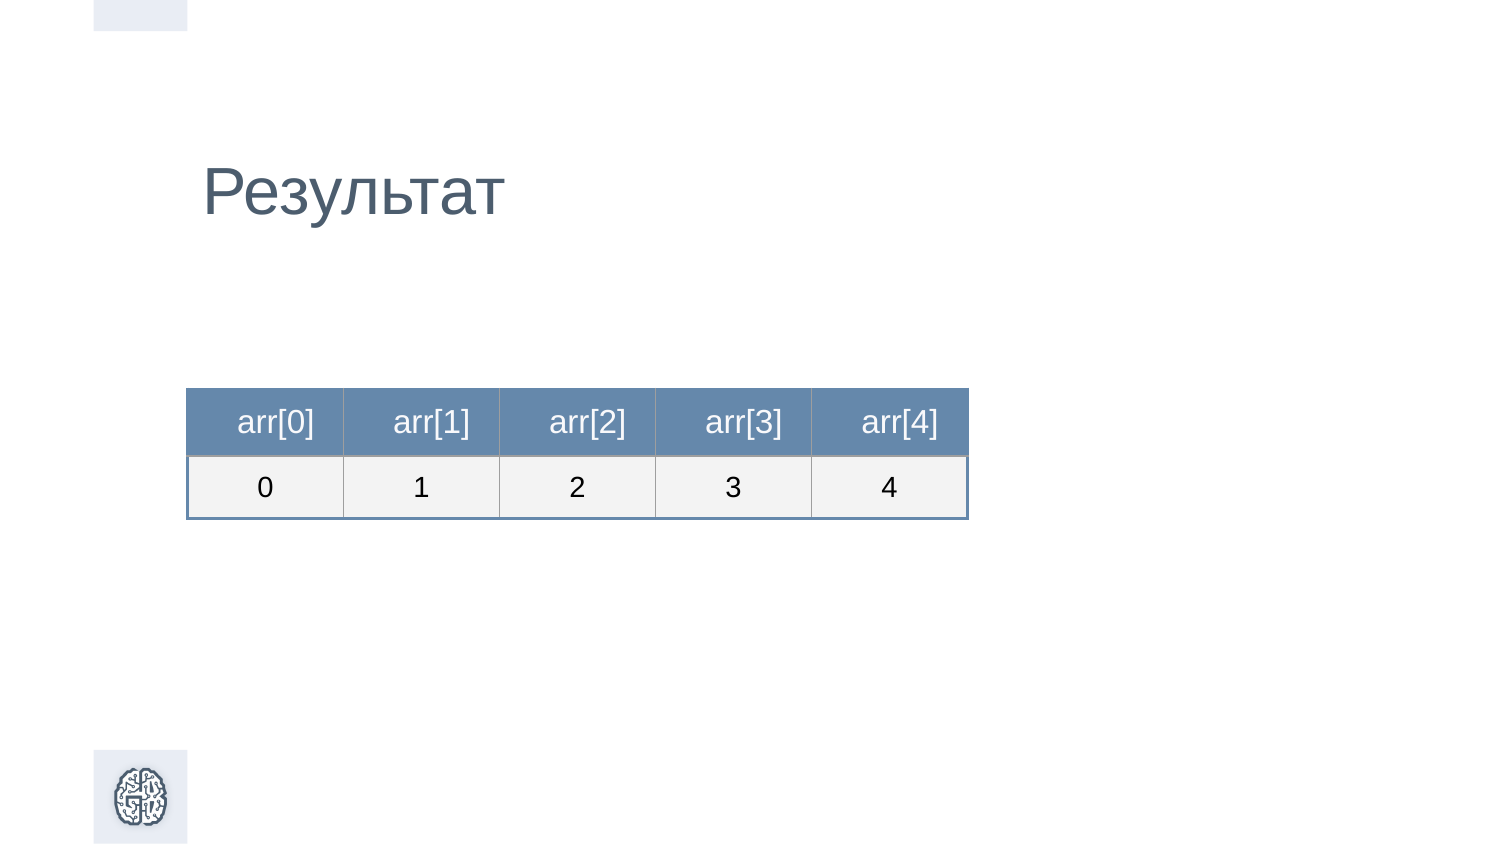

Результат
| arr[0] | arr[1] | arr[2] | arr[3] | arr[4] |
| --- | --- | --- | --- | --- |
| 0 | 1 | 2 | 3 | 4 |